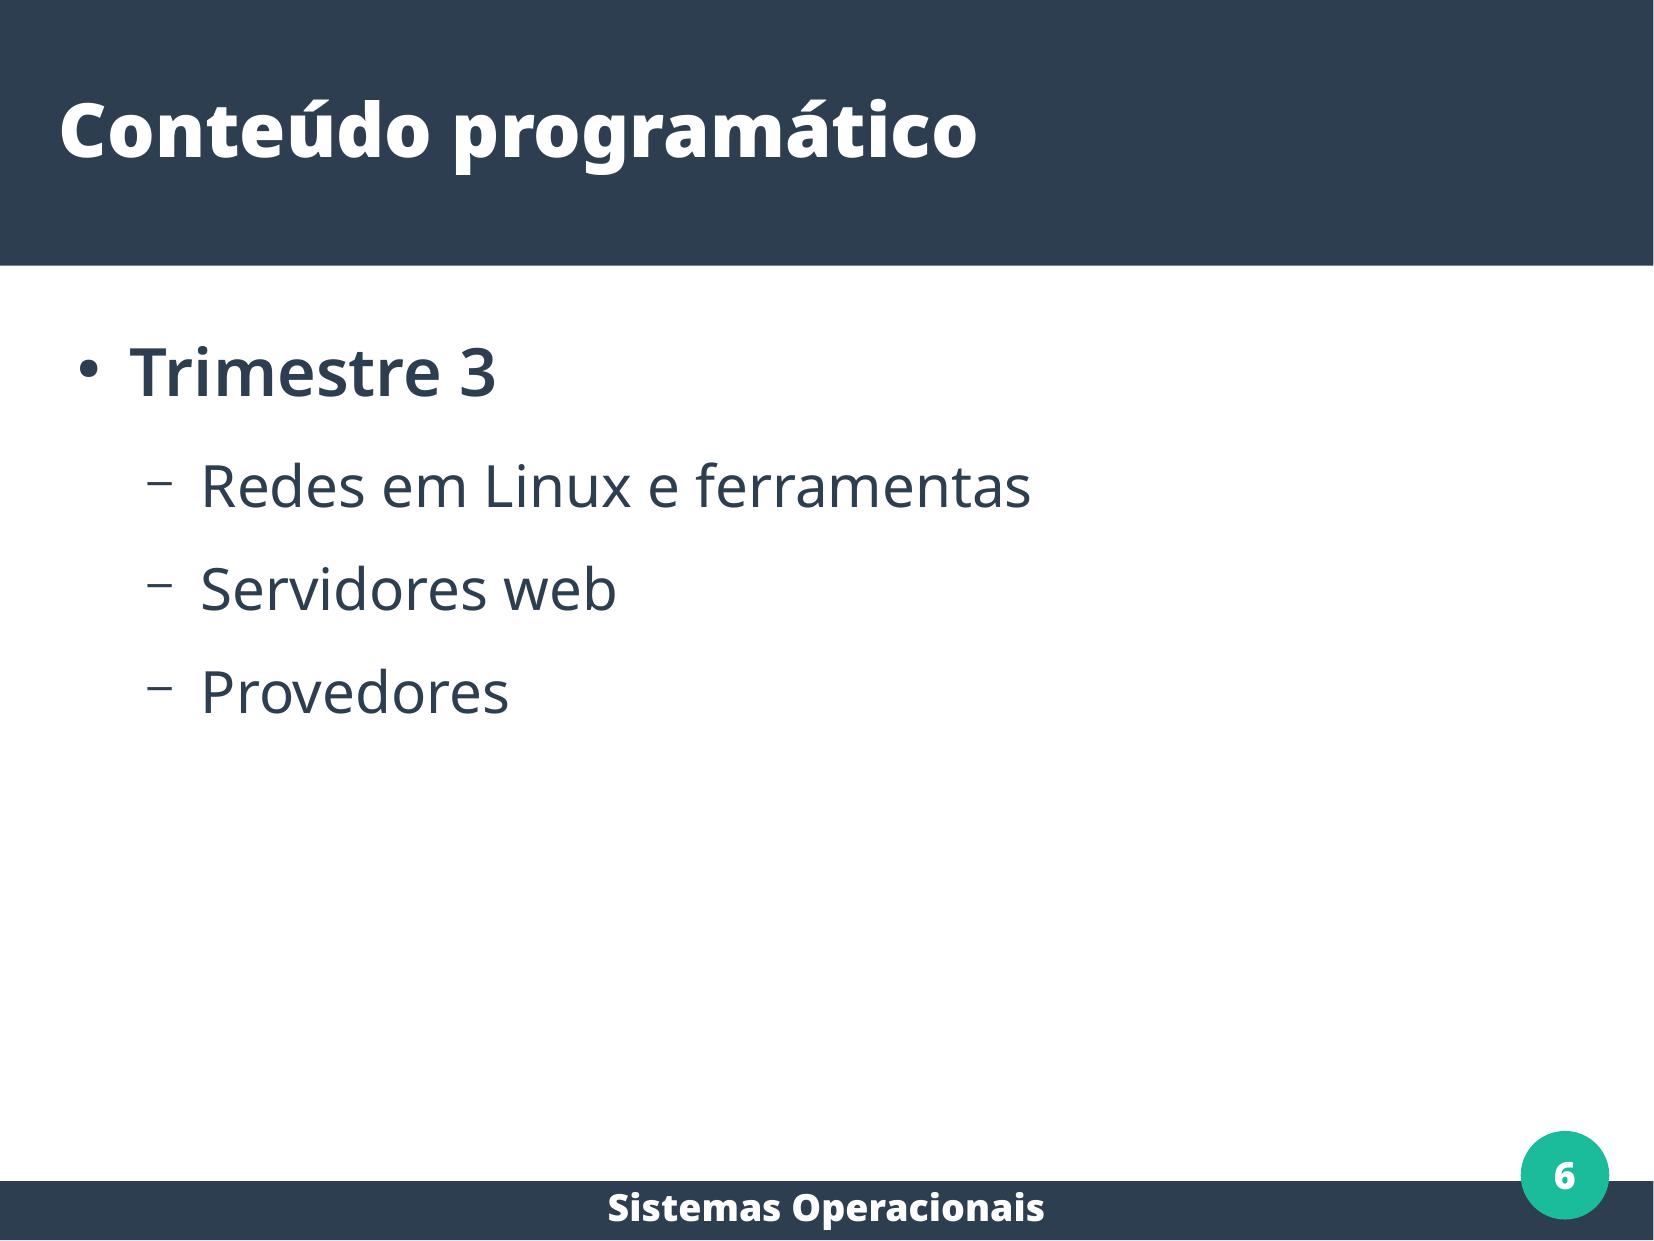

# Conteúdo programático
Trimestre 3
Redes em Linux e ferramentas
Servidores web
Provedores
6
Sistemas Operacionais